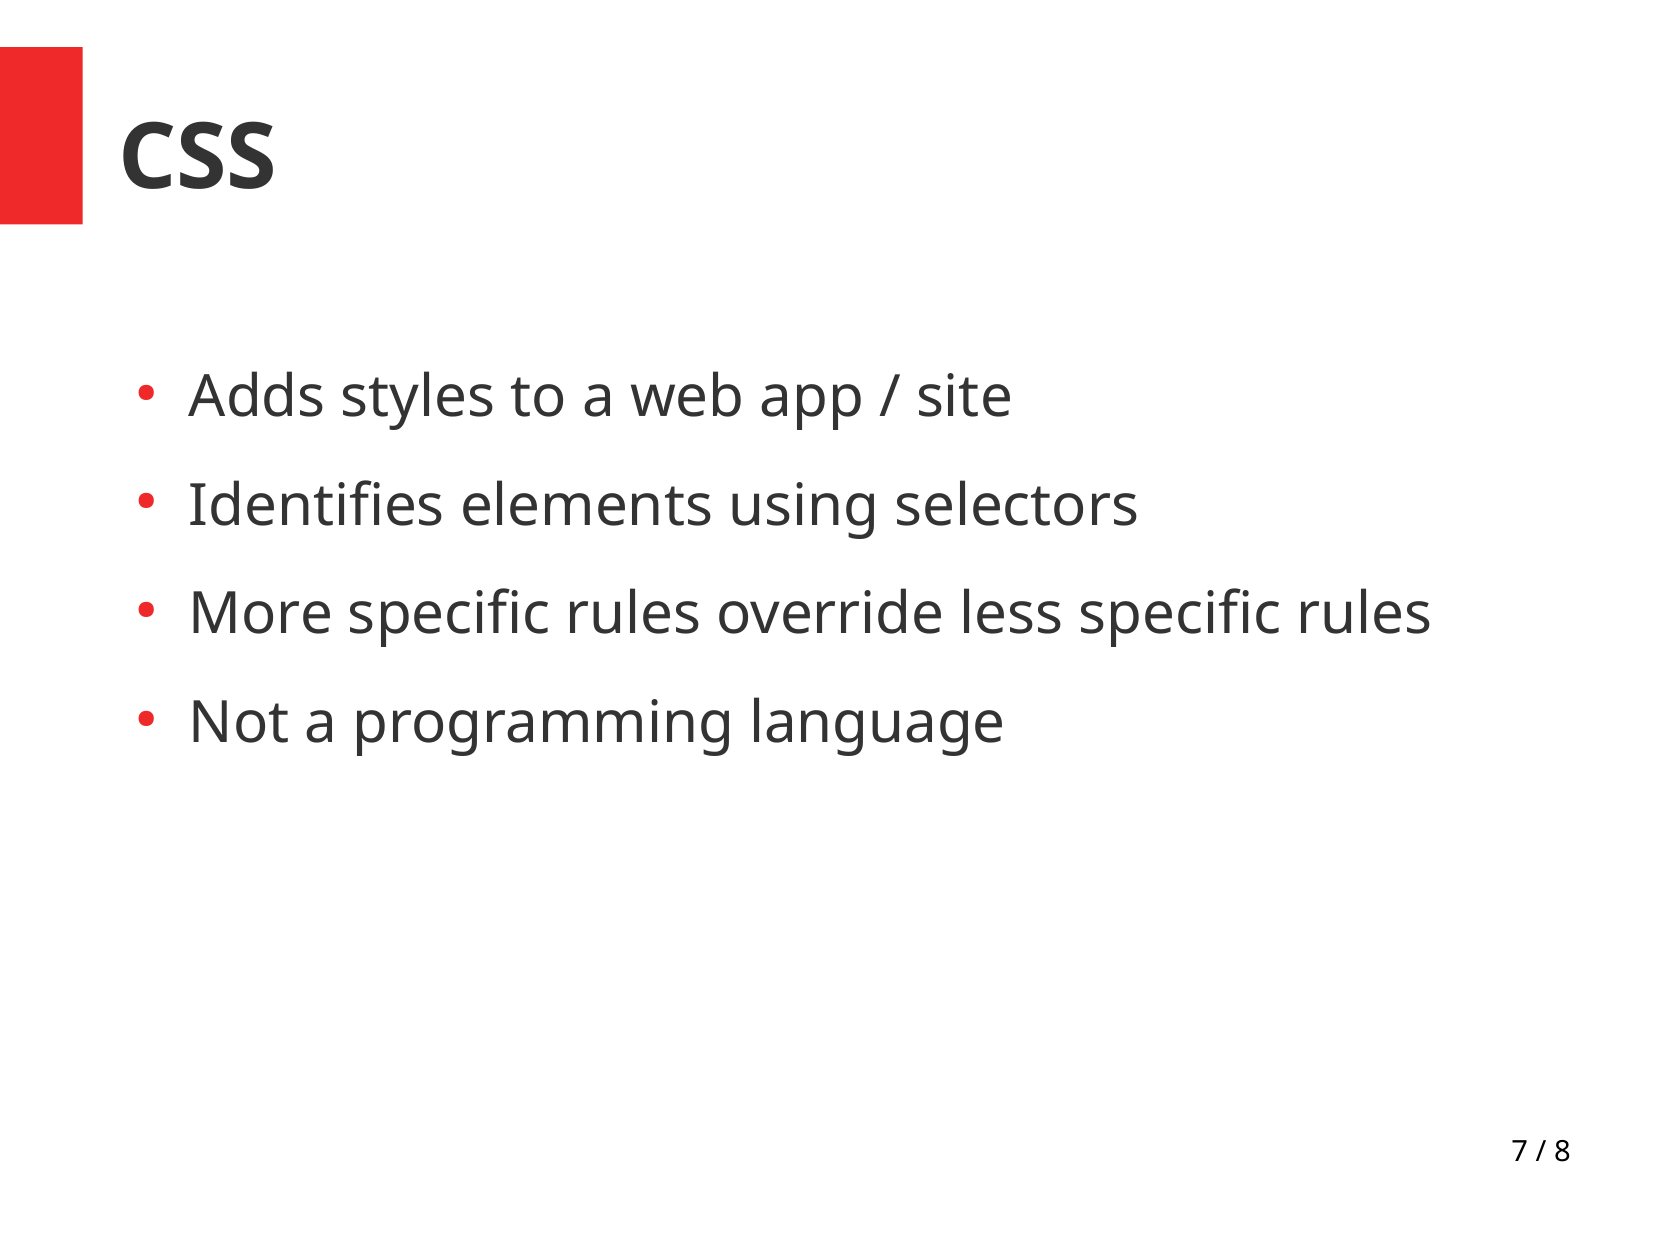

# CSS
Adds styles to a web app / site
Identifies elements using selectors
More specific rules override less specific rules
Not a programming language
7